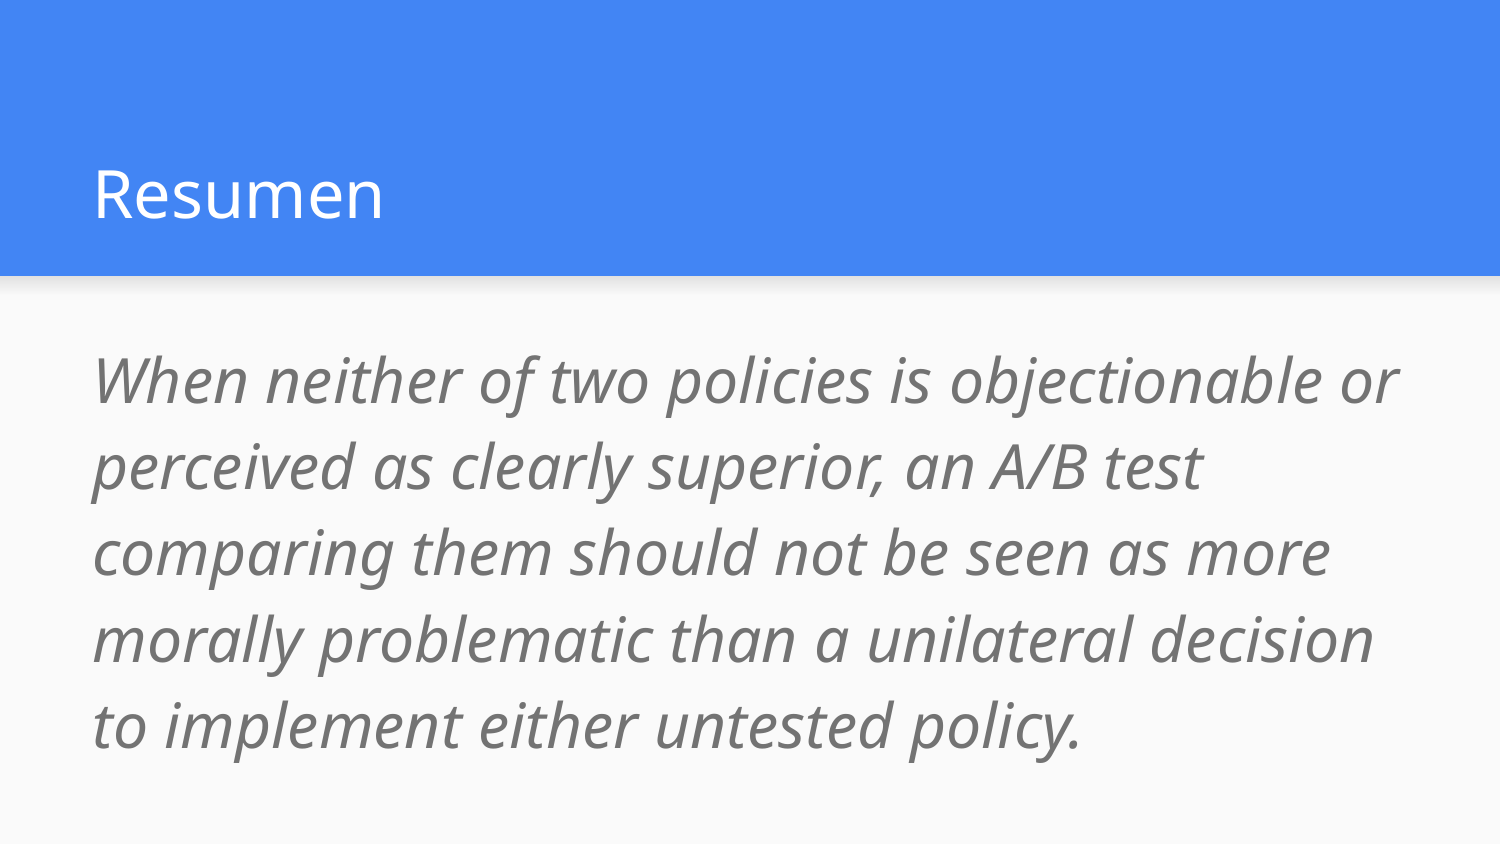

# Resumen
When neither of two policies is objectionable or perceived as clearly superior, an A/B test comparing them should not be seen as more morally problematic than a unilateral decision to implement either untested policy.